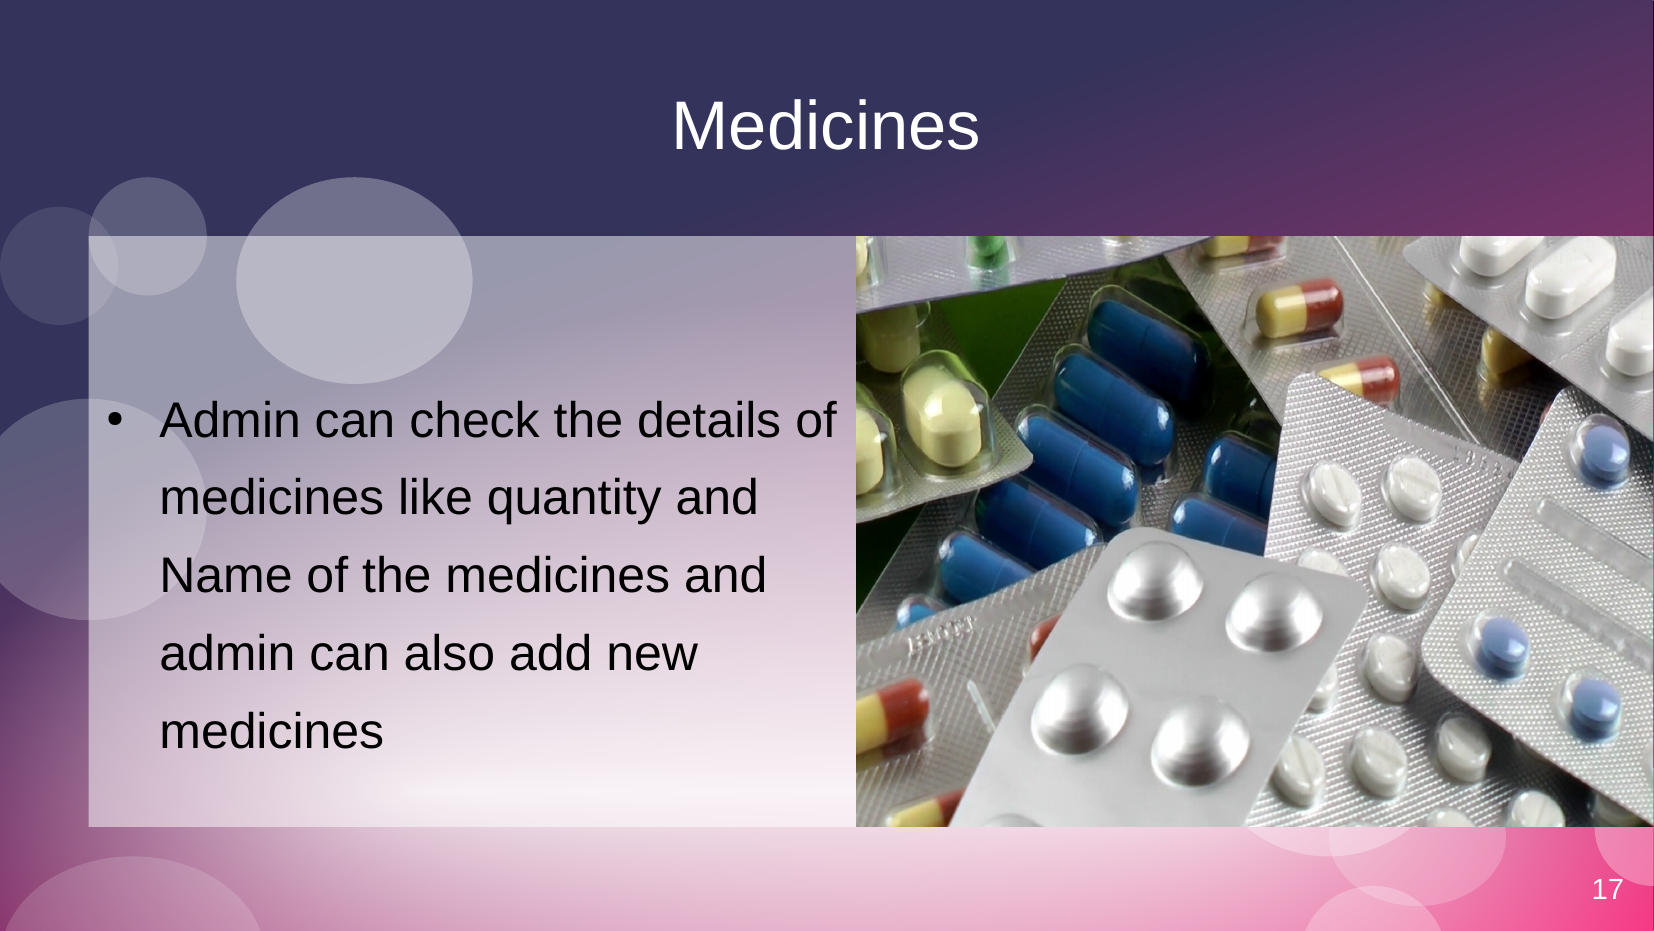

# Medicines
Admin can check the details of
medicines like quantity and
Name of the medicines and
admin can also add new
medicines